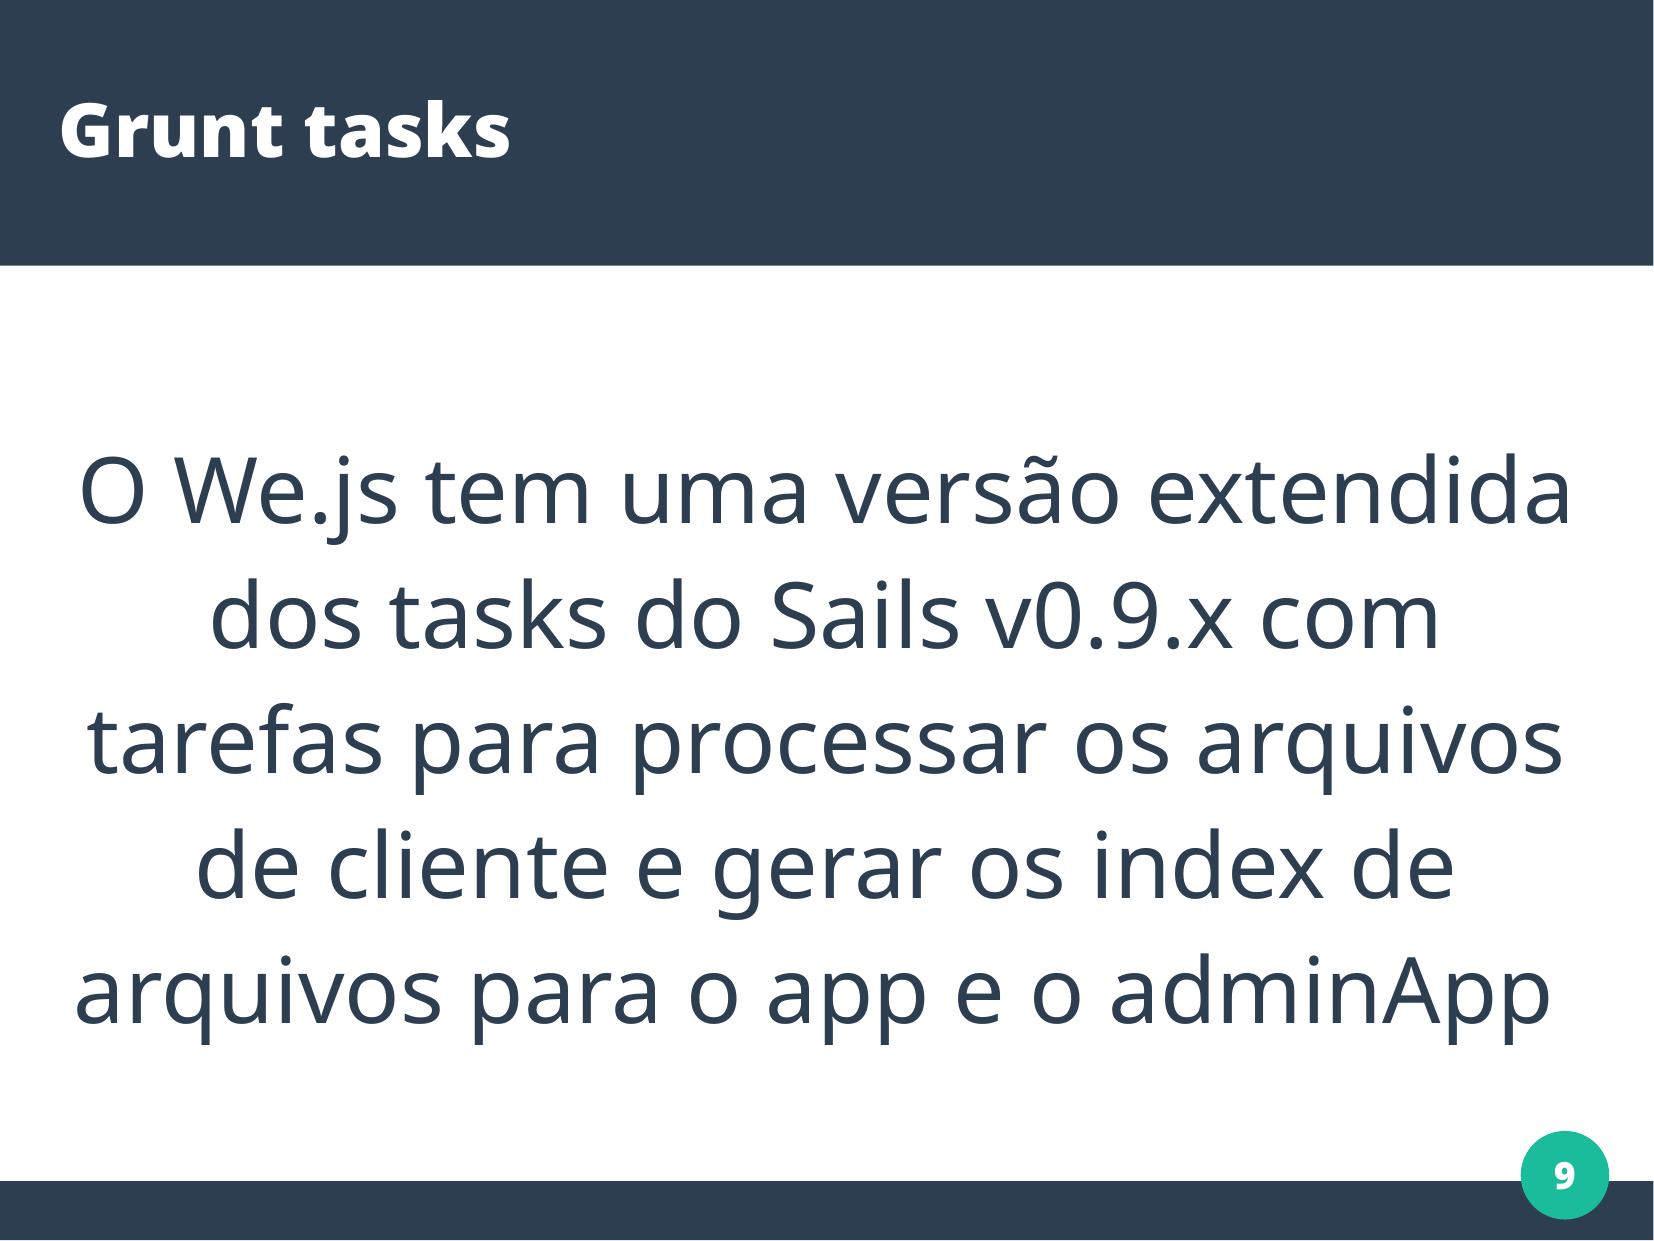

# Grunt tasks
O We.js tem uma versão extendida dos tasks do Sails v0.9.x com tarefas para processar os arquivos de cliente e gerar os index de arquivos para o app e o adminApp
9